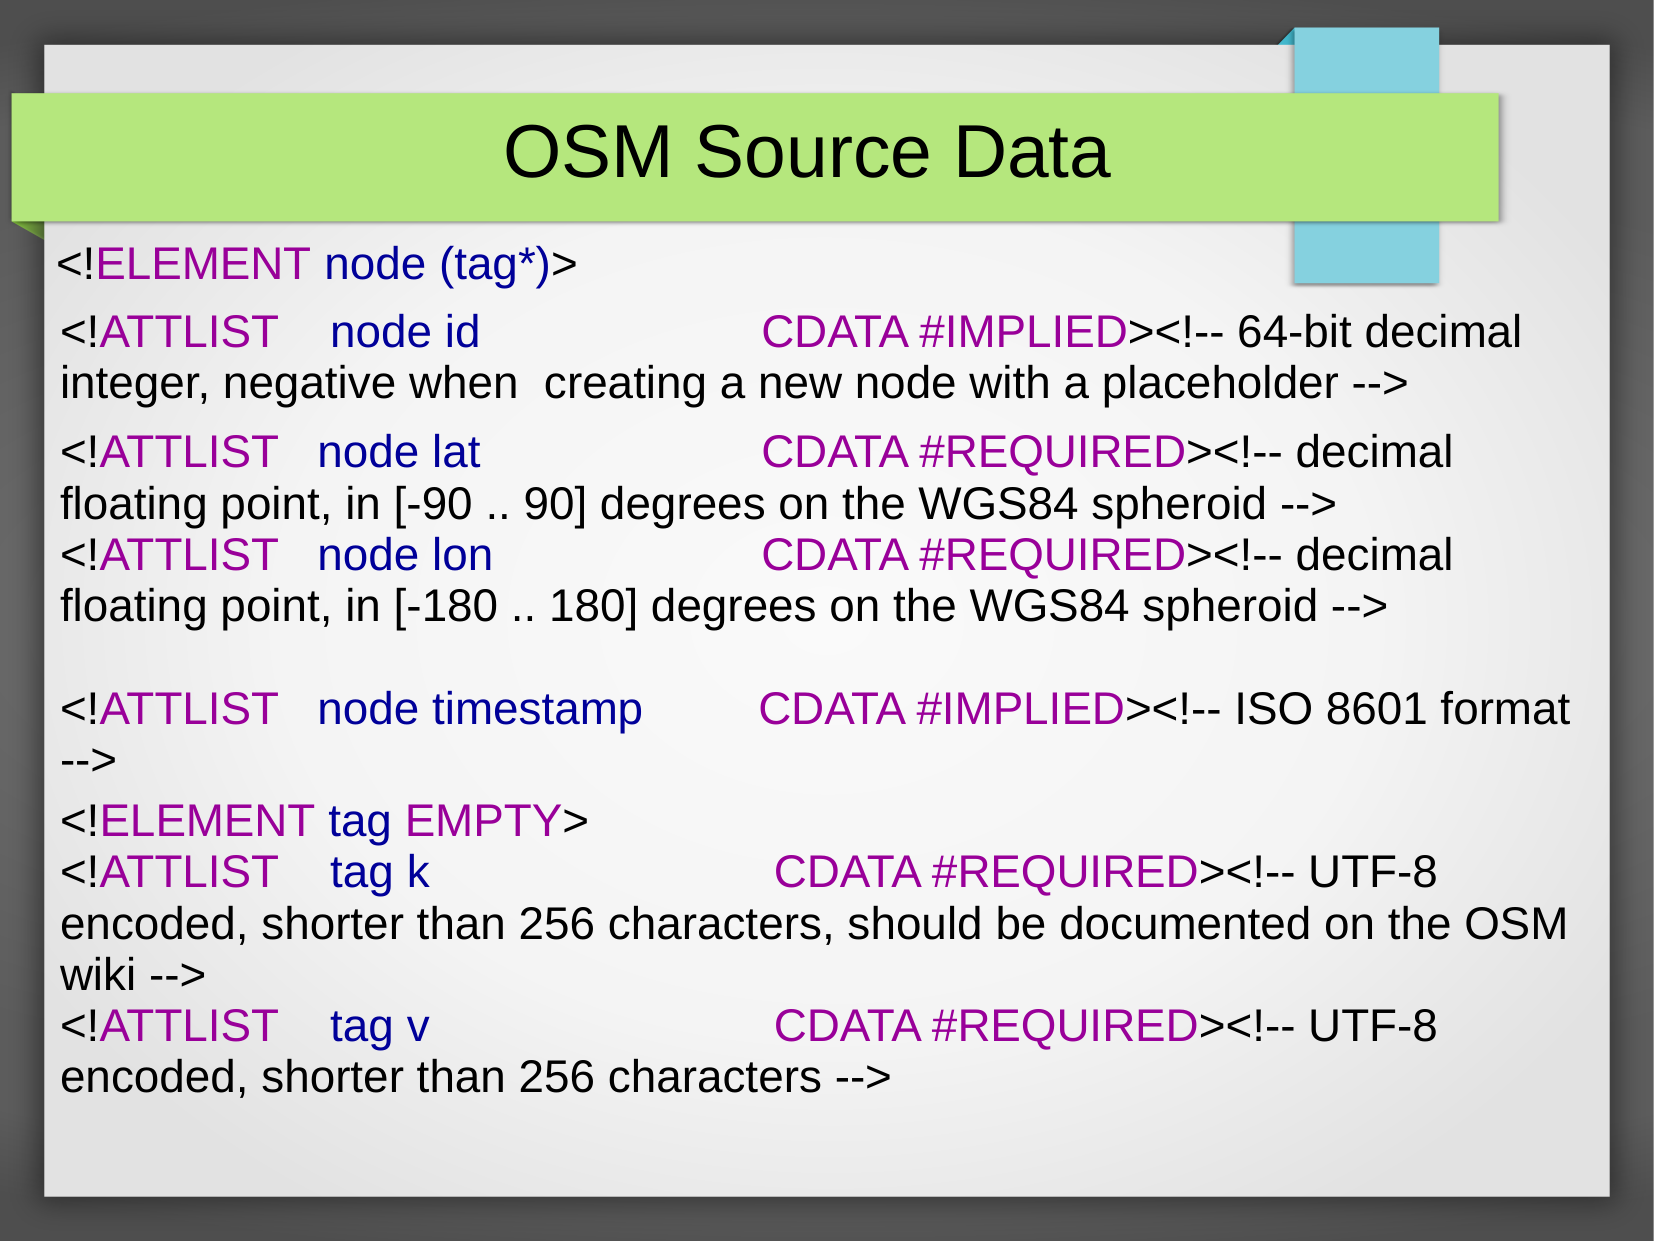

# OSM Source Data
 <!ELEMENT node (tag*)>
<!ATTLIST node id CDATA #IMPLIED><!-- 64-bit decimal integer, negative when creating a new node with a placeholder -->
<!ATTLIST node lat CDATA #REQUIRED><!-- decimal floating point, in [-90 .. 90] degrees on the WGS84 spheroid -->
<!ATTLIST node lon CDATA #REQUIRED><!-- decimal floating point, in [-180 .. 180] degrees on the WGS84 spheroid -->
<!ATTLIST node timestamp CDATA #IMPLIED><!-- ISO 8601 format -->
<!ELEMENT tag EMPTY>
<!ATTLIST tag k CDATA #REQUIRED><!-- UTF-8 encoded, shorter than 256 characters, should be documented on the OSM wiki -->
<!ATTLIST tag v CDATA #REQUIRED><!-- UTF-8 encoded, shorter than 256 characters -->